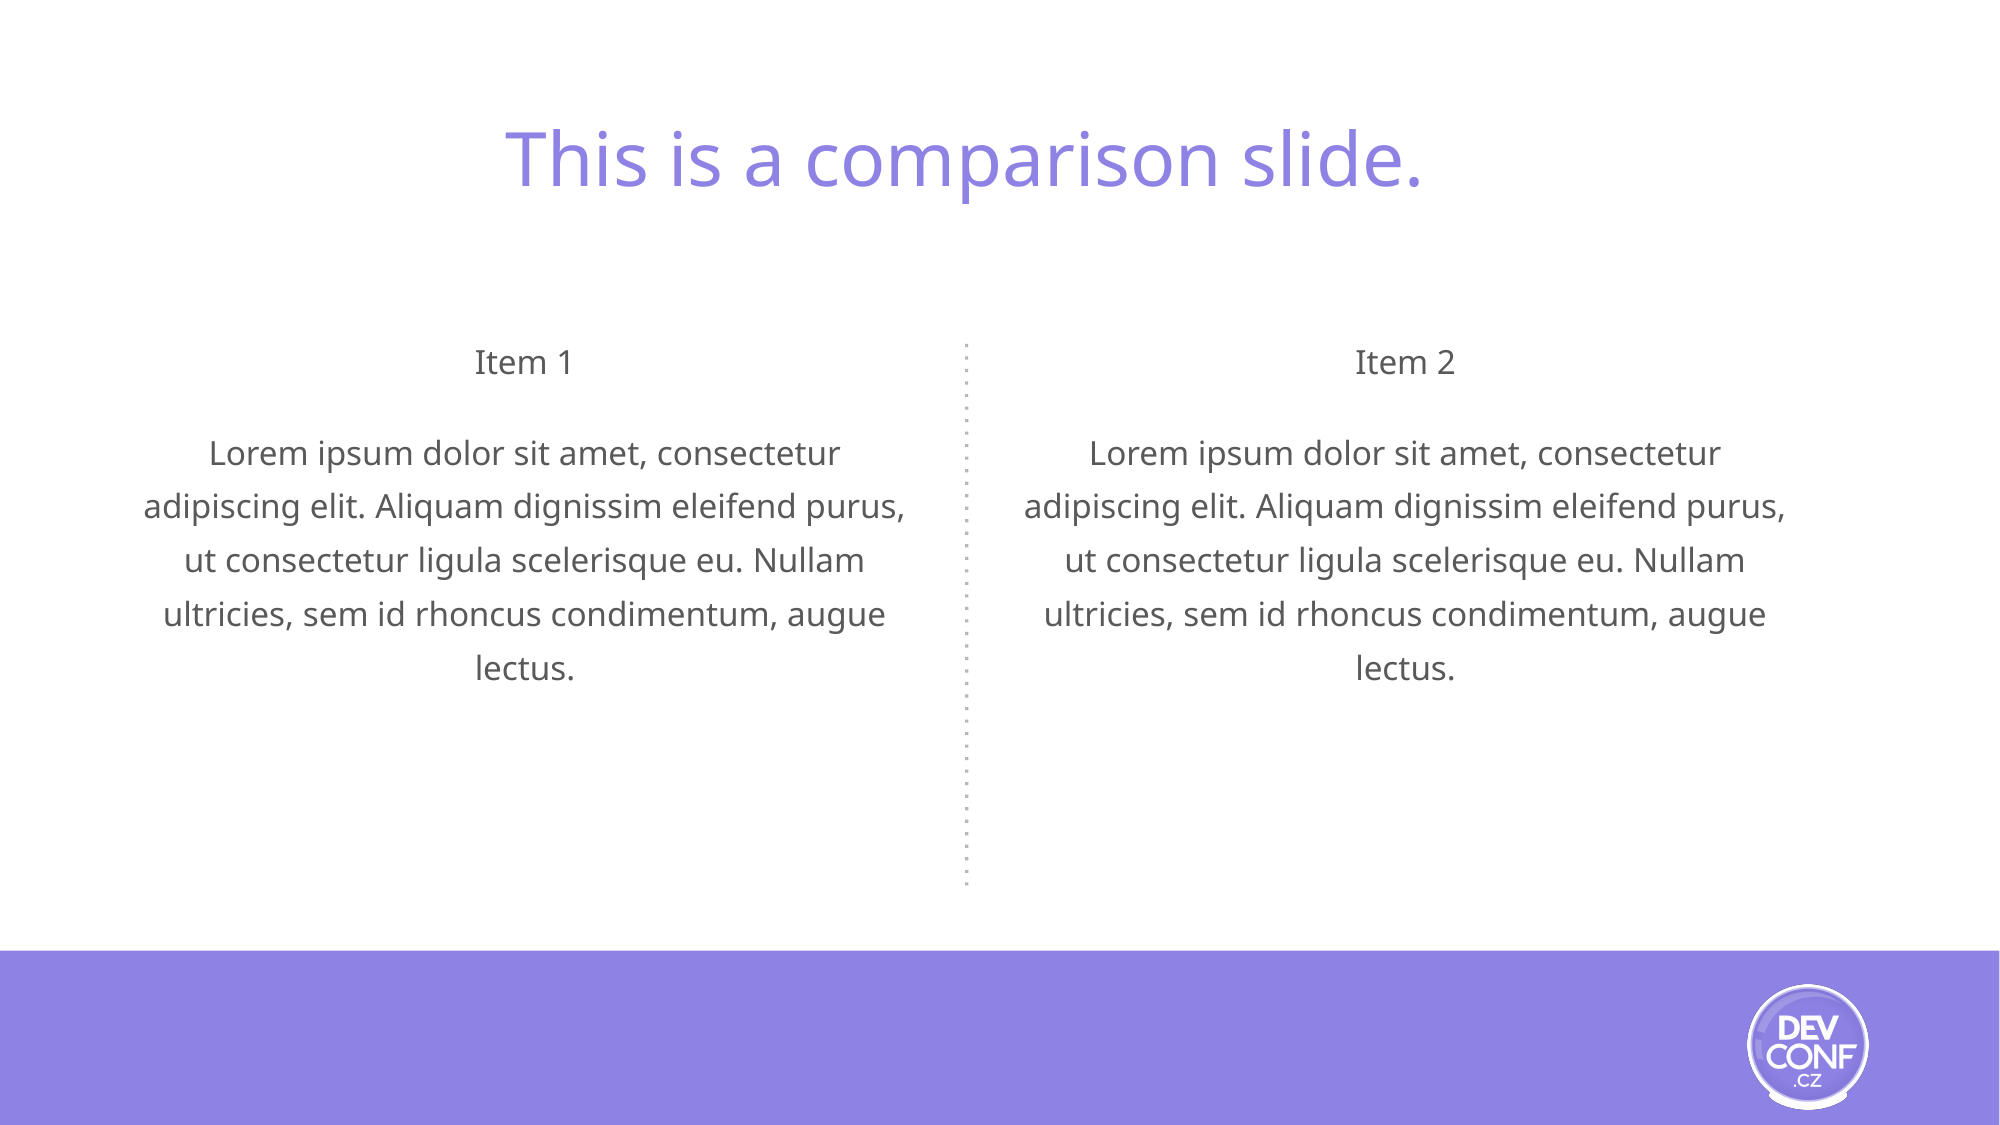

This is a comparison slide.
Item 1
Item 2
# Lorem ipsum dolor sit amet, consectetur adipiscing elit. Aliquam dignissim eleifend purus, ut consectetur ligula scelerisque eu. Nullam ultricies, sem id rhoncus condimentum, augue lectus.
Lorem ipsum dolor sit amet, consectetur adipiscing elit. Aliquam dignissim eleifend purus, ut consectetur ligula scelerisque eu. Nullam ultricies, sem id rhoncus condimentum, augue lectus.